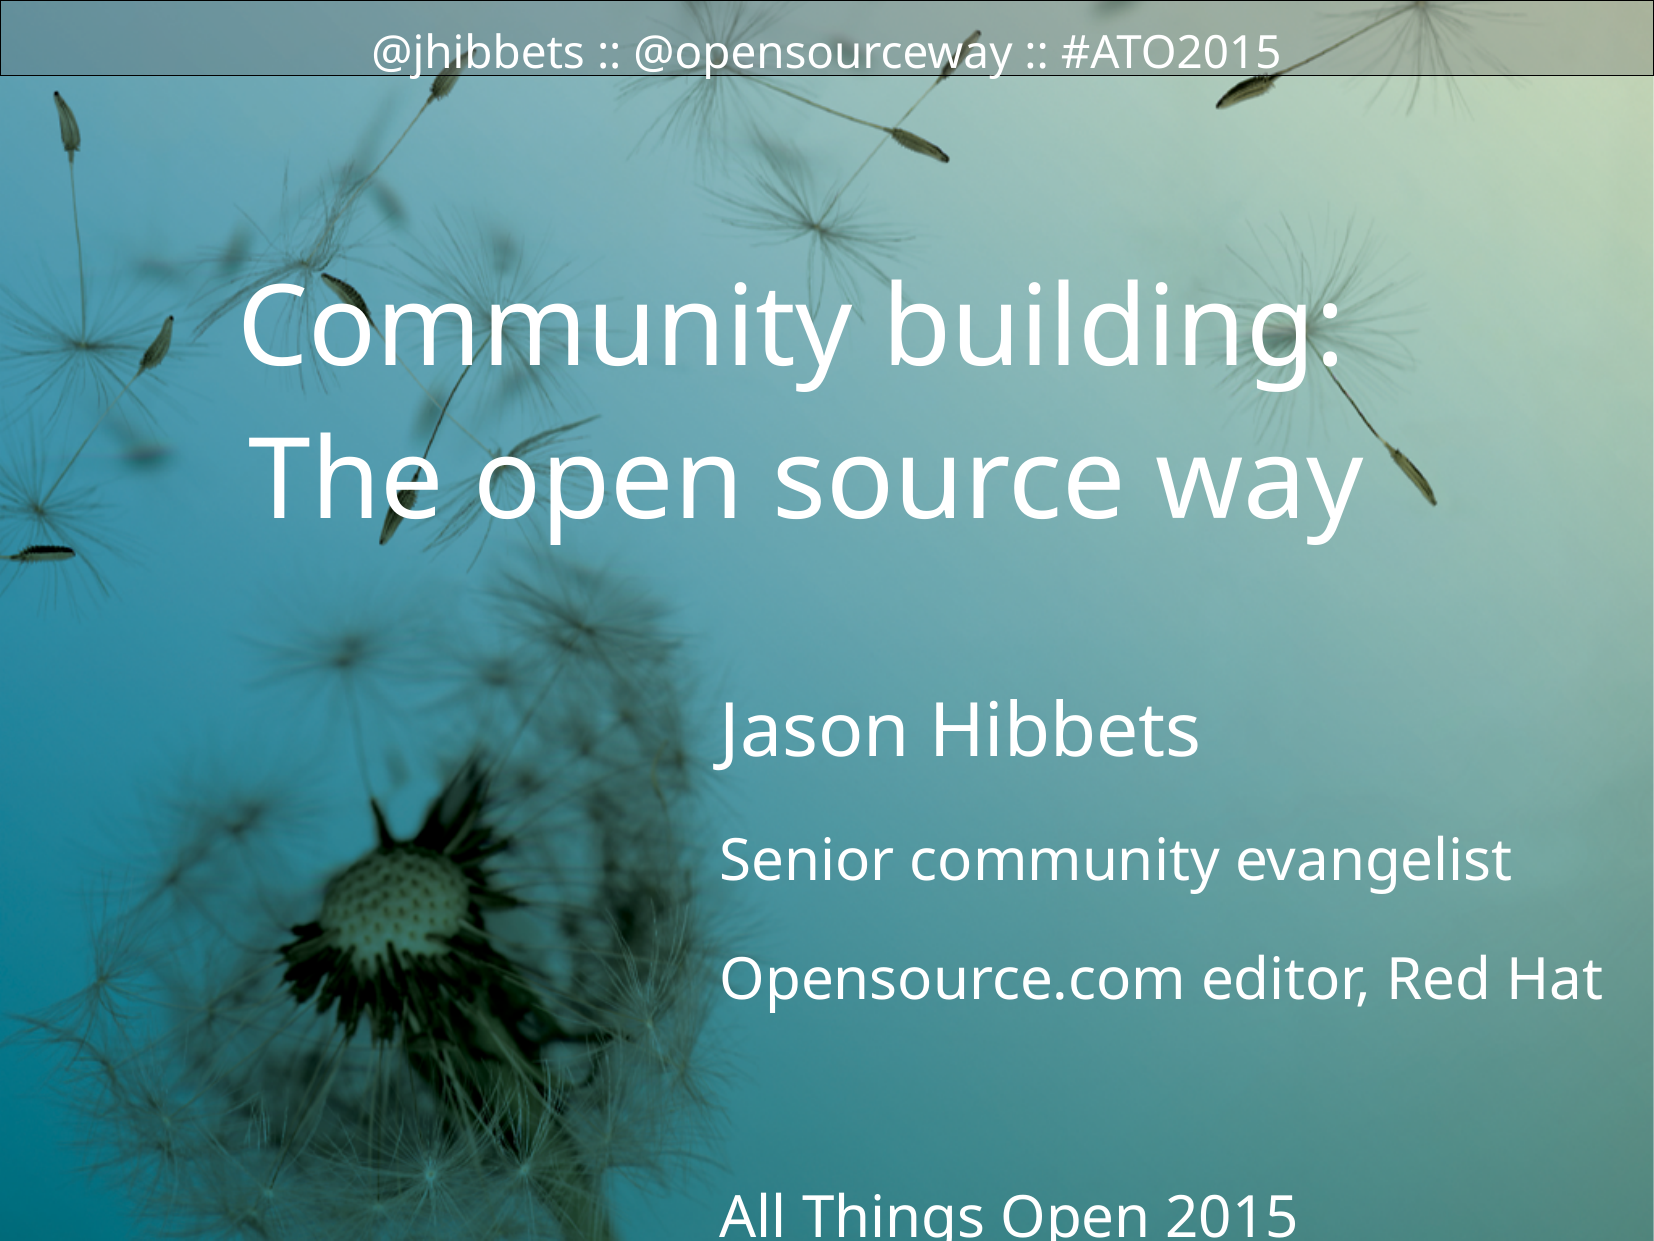

Community building:
The open source way
Jason Hibbets
Senior community evangelist
Opensource.com editor, Red Hat
All Things Open 2015
October 20, 2015